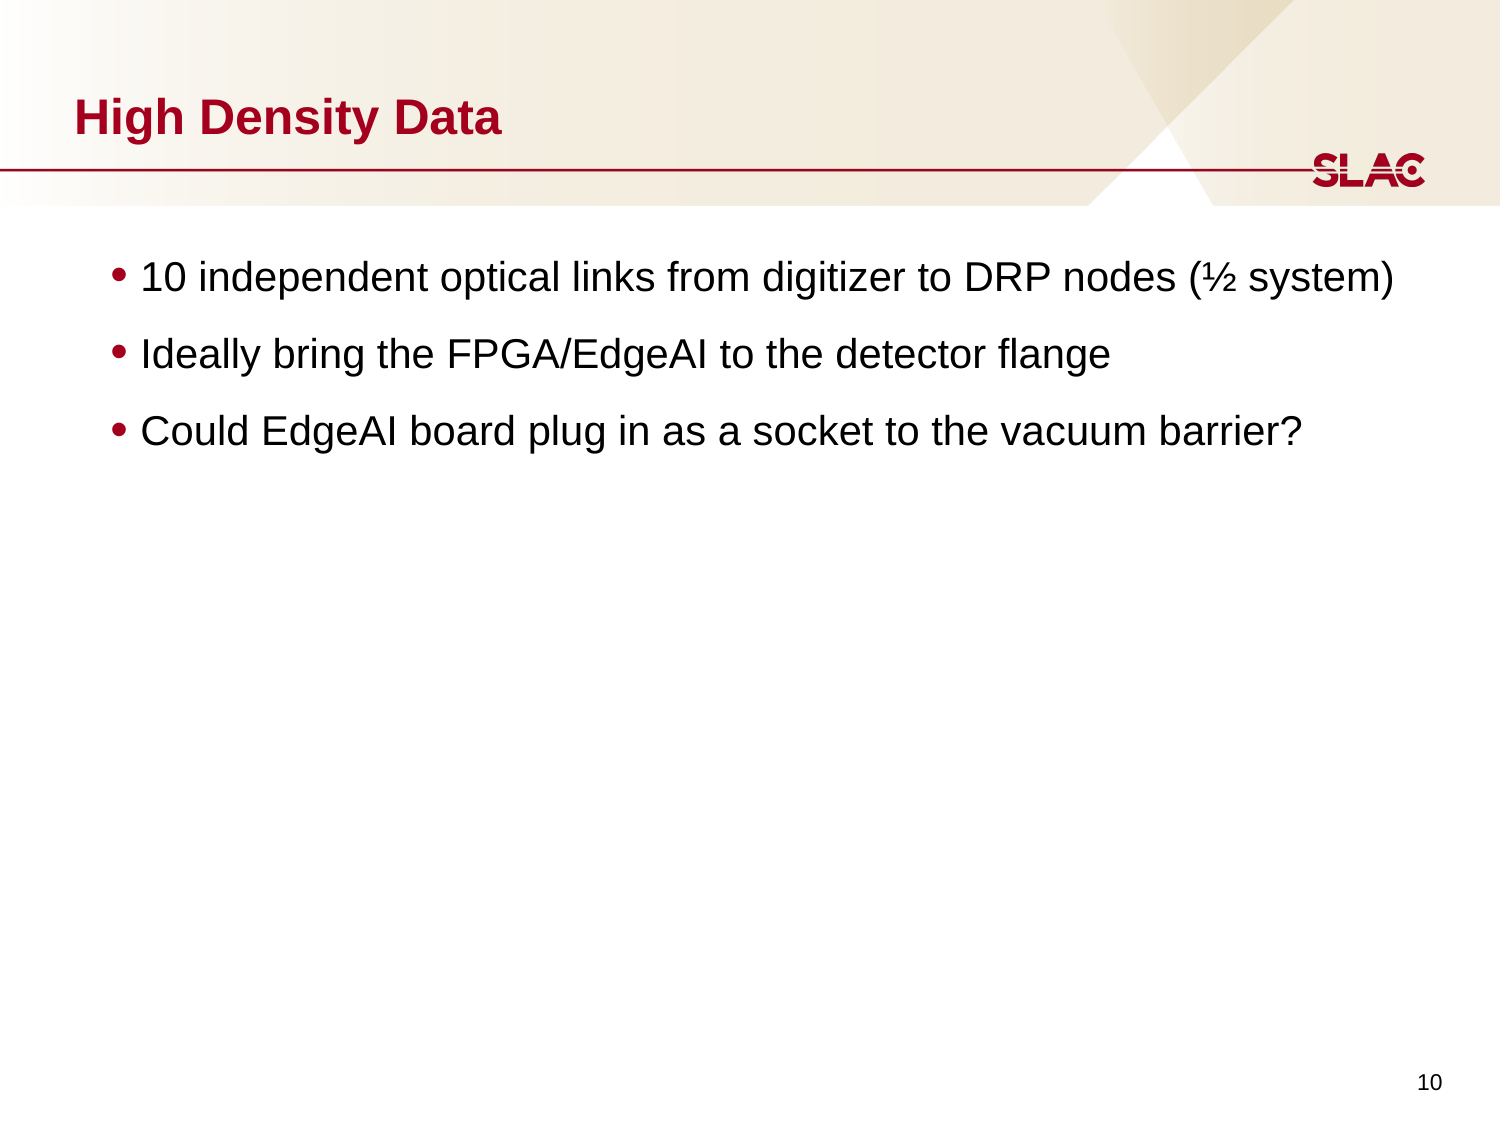

# High Density Data
10 independent optical links from digitizer to DRP nodes (½ system)
Ideally bring the FPGA/EdgeAI to the detector flange
Could EdgeAI board plug in as a socket to the vacuum barrier?